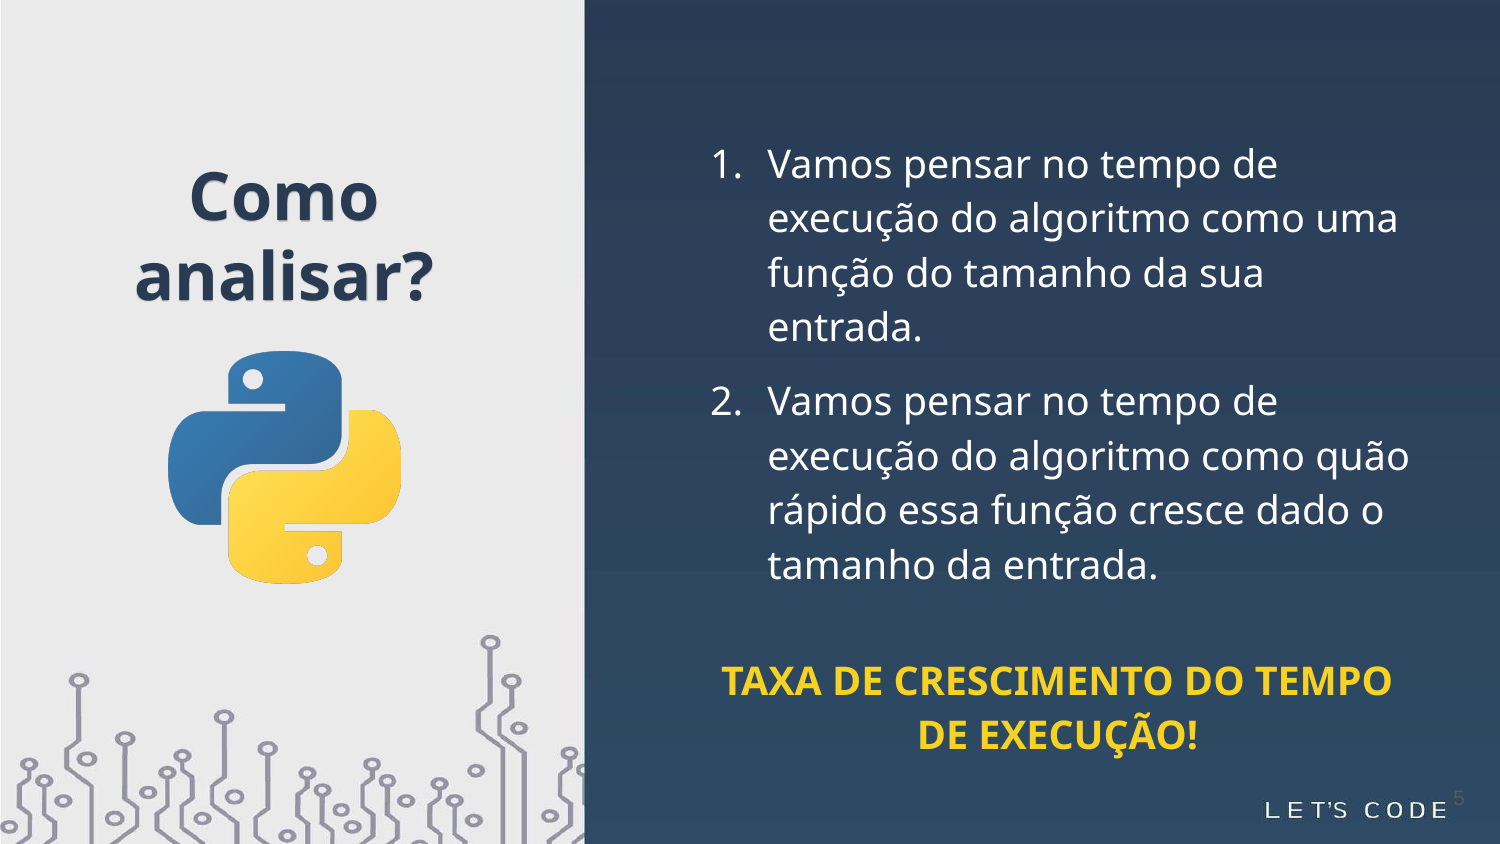

Como analisar?
Vamos pensar no tempo de execução do algoritmo como uma função do tamanho da sua entrada.
Vamos pensar no tempo de execução do algoritmo como quão rápido essa função cresce dado o tamanho da entrada.
TAXA DE CRESCIMENTO DO TEMPO DE EXECUÇÃO!